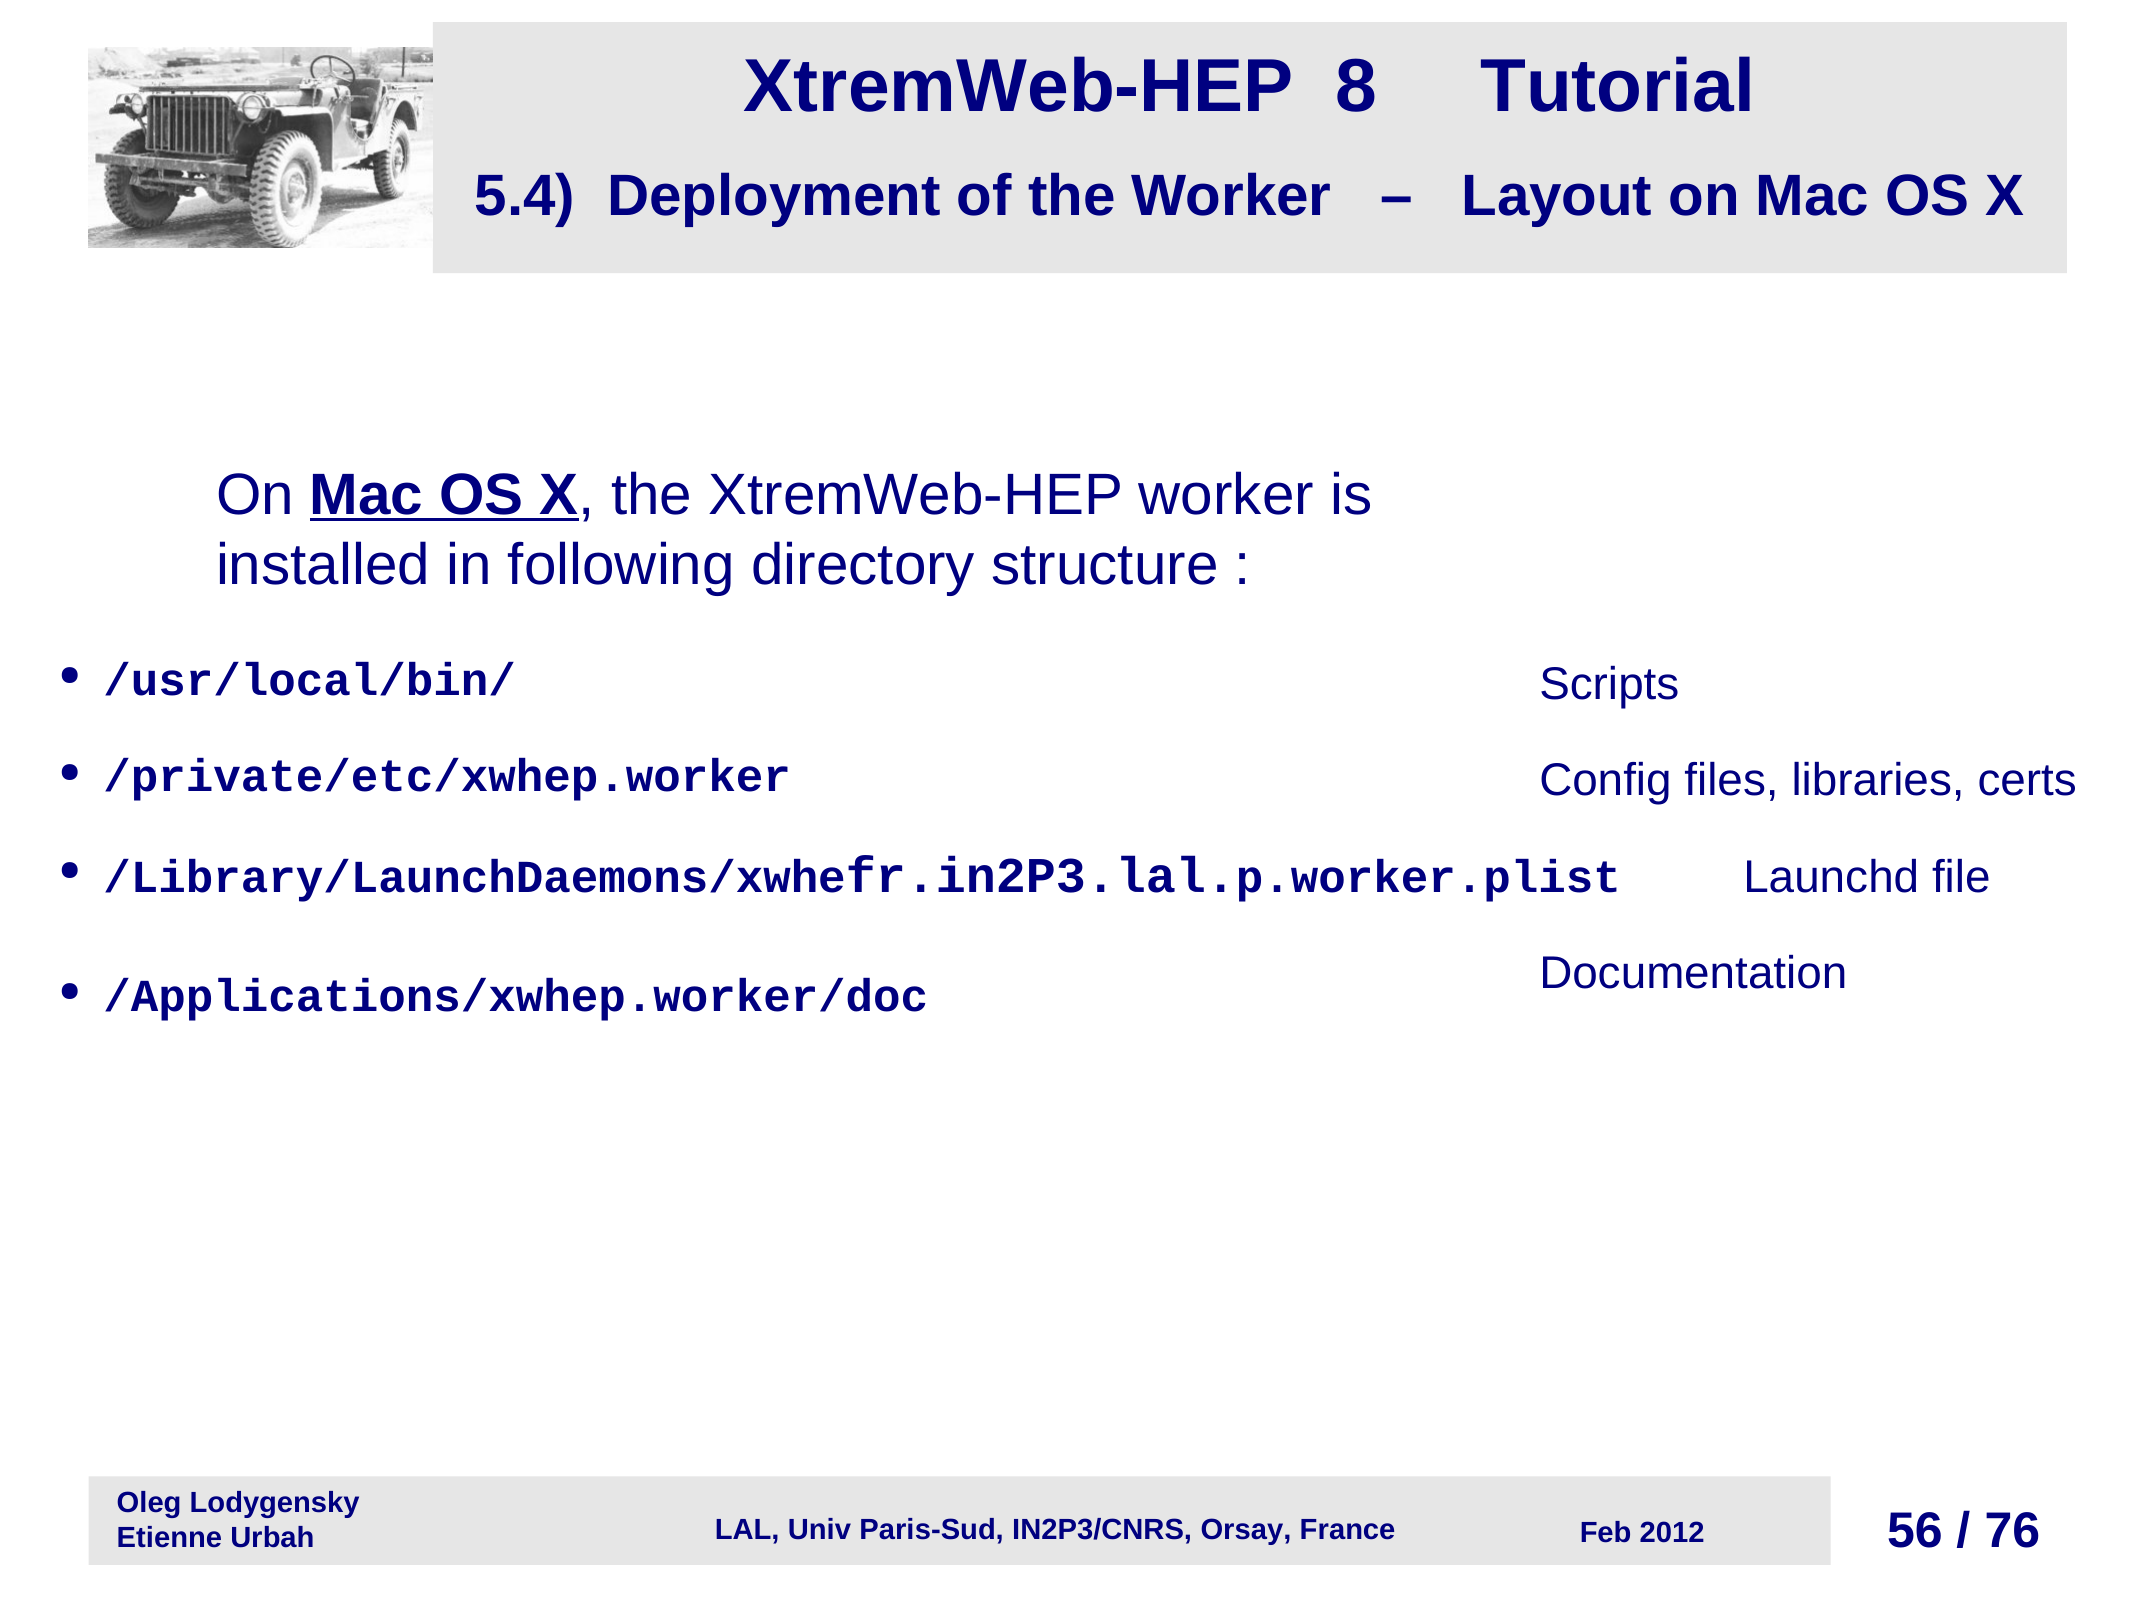

# 5.4) Deployment of the Worker – Layout on Mac OS X
On Mac OS X, the XtremWeb-HEP worker is installed in following directory structure :
/usr/local/bin/
/private/etc/xwhep.worker
/Library/LaunchDaemons/xwhefr.in2P3.lal.p.worker.plist
/Applications/xwhep.worker/doc
Scripts
Config files, libraries, certs
 Launchd file
Documentation
56